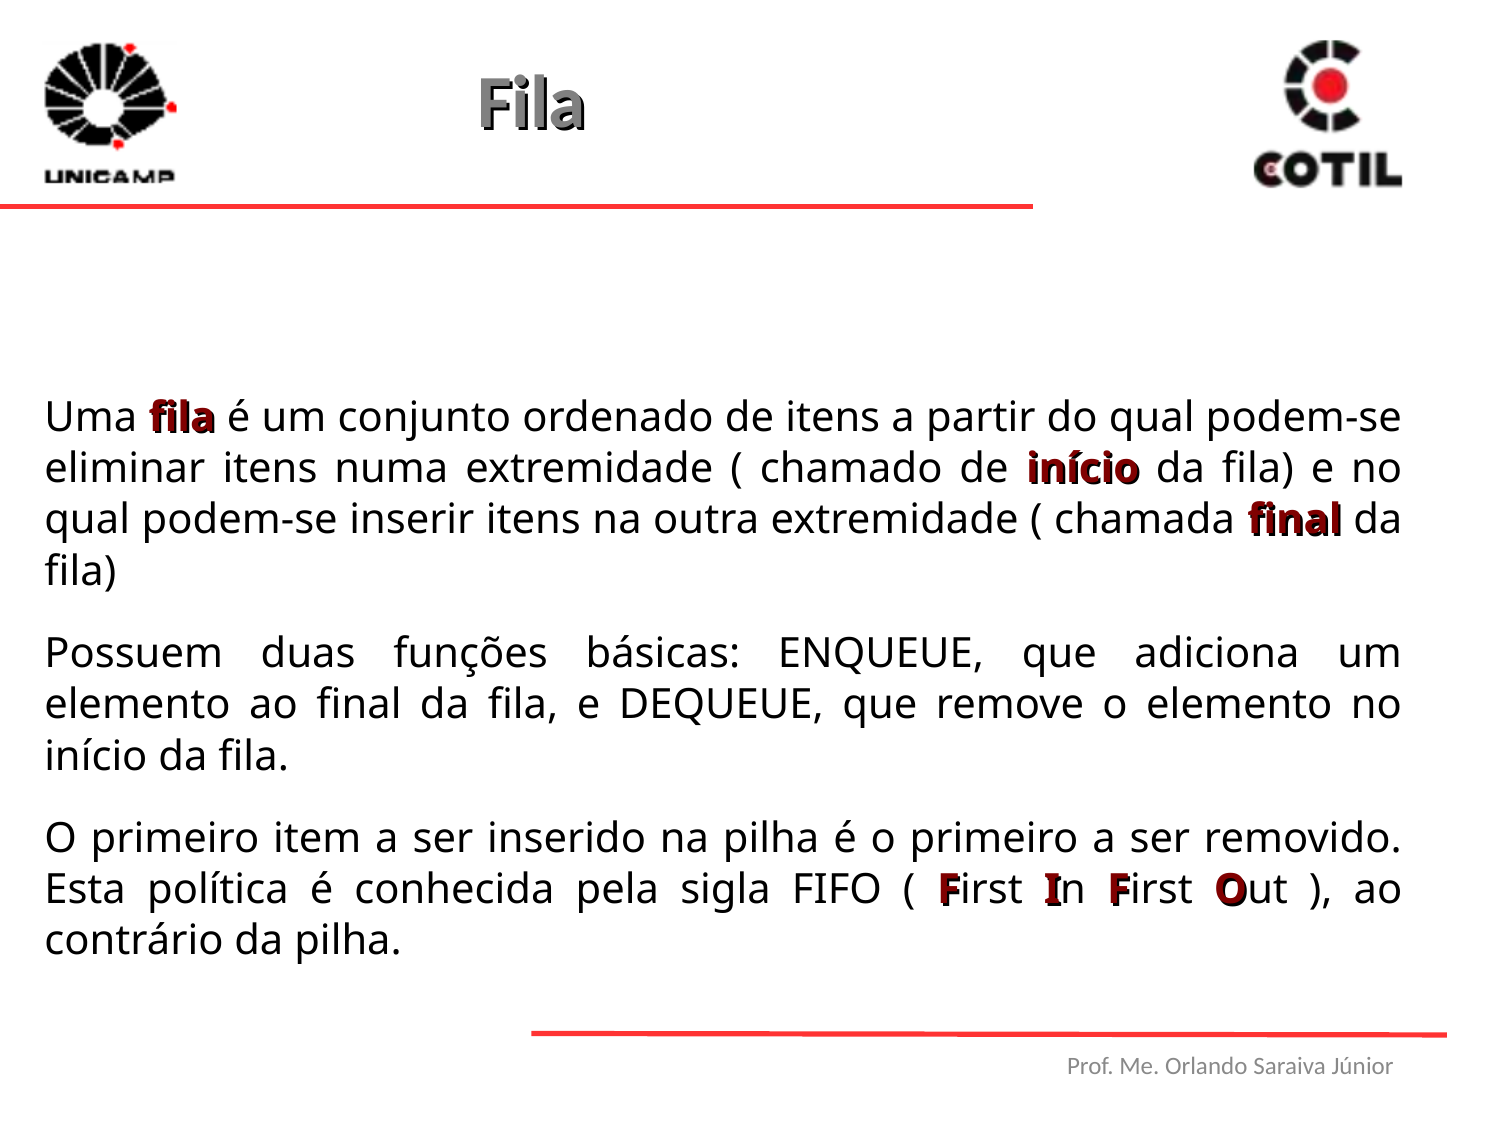

# Fila
Uma fila é um conjunto ordenado de itens a partir do qual podem-se eliminar itens numa extremidade ( chamado de início da fila) e no qual podem-se inserir itens na outra extremidade ( chamada final da fila)
Possuem duas funções básicas: ENQUEUE, que adiciona um elemento ao final da fila, e DEQUEUE, que remove o elemento no início da fila.
O primeiro item a ser inserido na pilha é o primeiro a ser removido. Esta política é conhecida pela sigla FIFO ( First In First Out ), ao contrário da pilha.